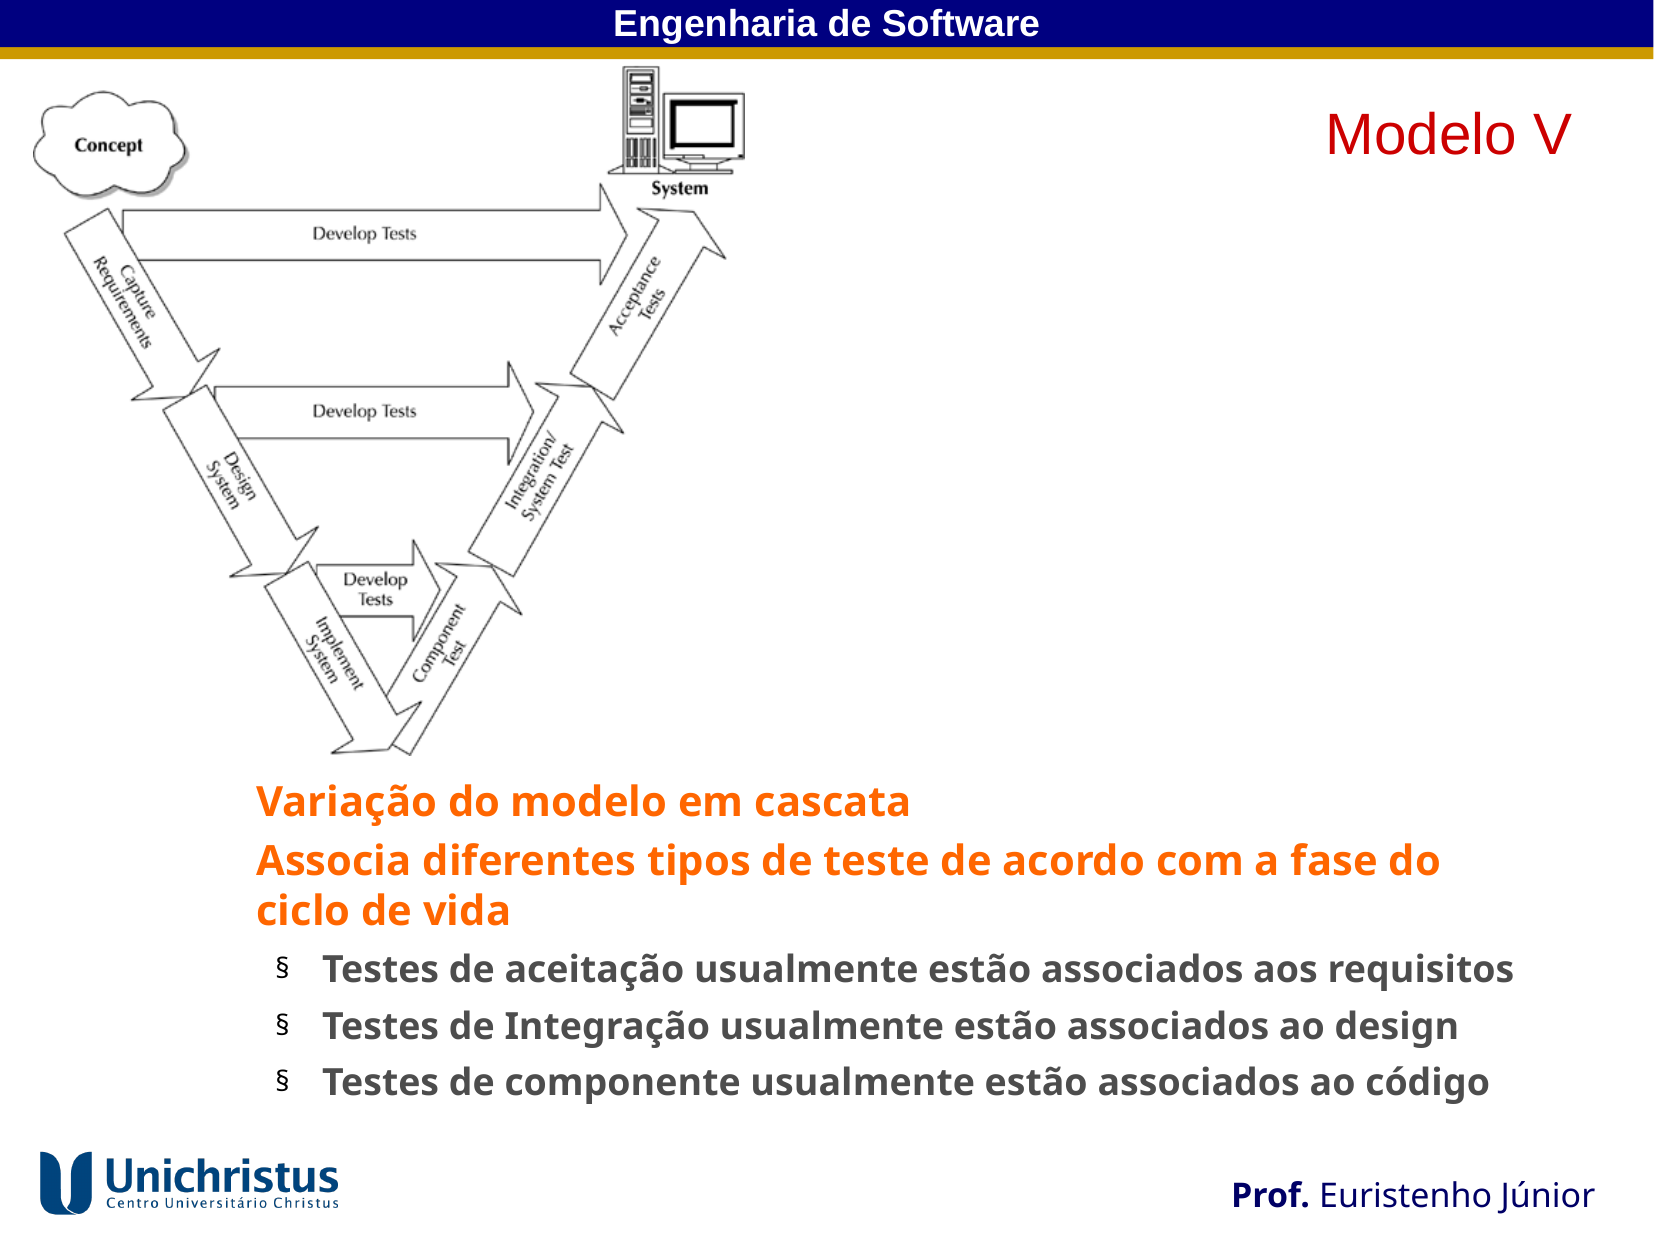

Engenharia de Software
Modelo V
Variação do modelo em cascata
Associa diferentes tipos de teste de acordo com a fase do ciclo de vida
Testes de aceitação usualmente estão associados aos requisitos
Testes de Integração usualmente estão associados ao design
Testes de componente usualmente estão associados ao código
Prof. Euristenho Júnior